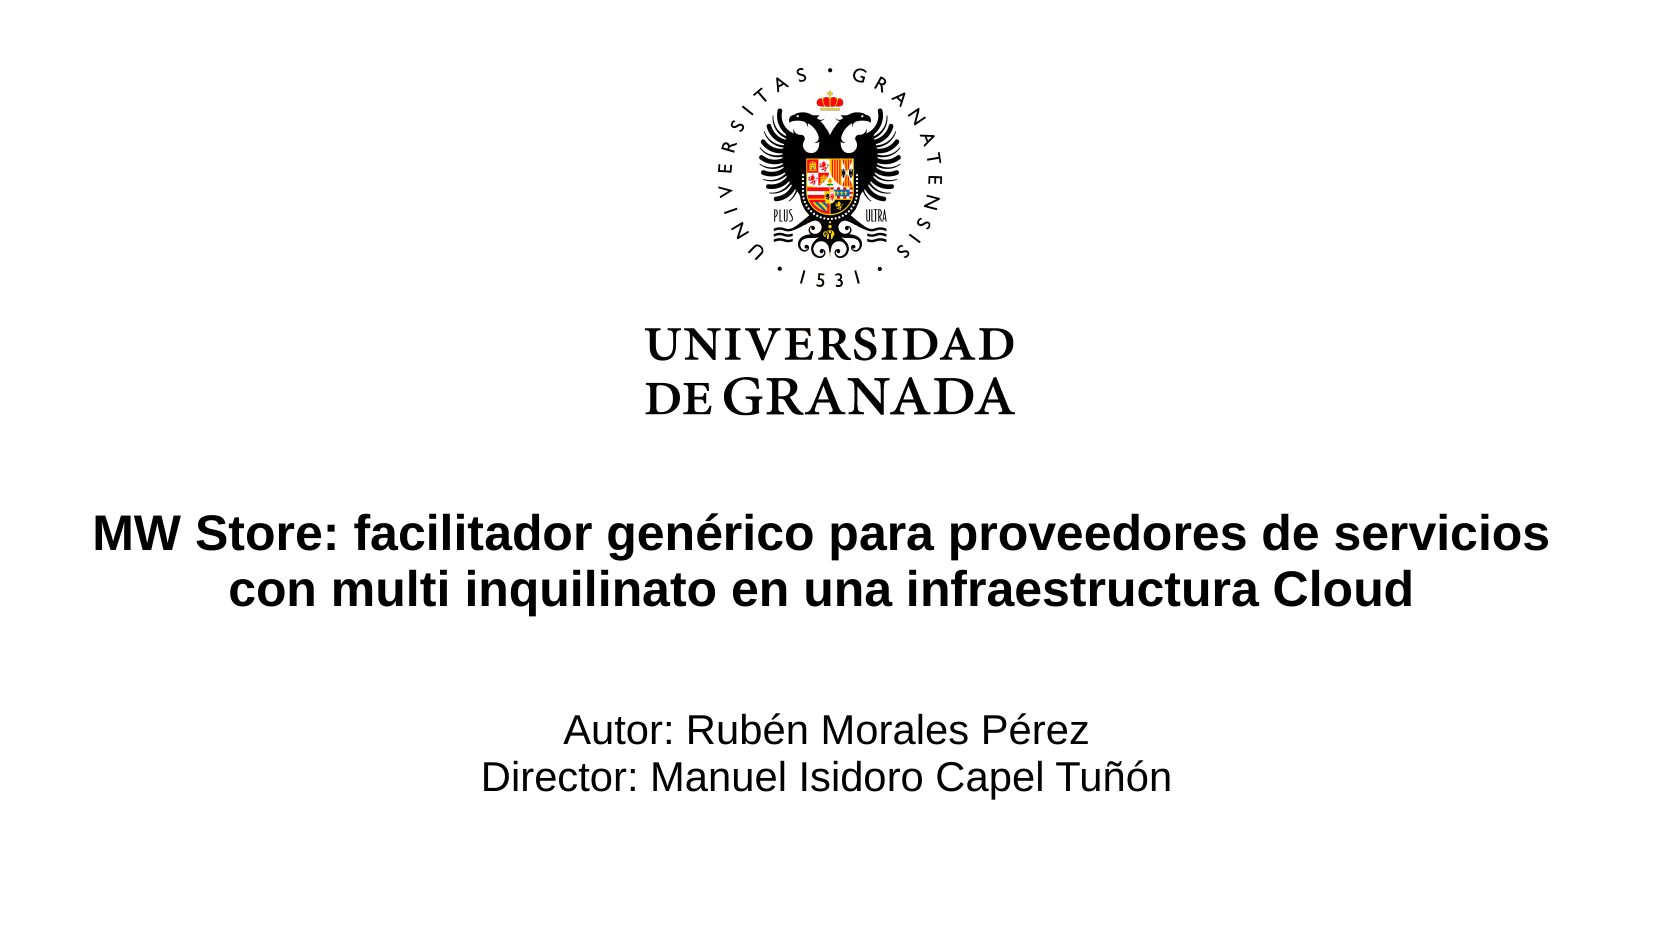

# MW Store: facilitador genérico para proveedores de servicios con multi inquilinato en una infraestructura Cloud
Autor: Rubén Morales Pérez
Director: Manuel Isidoro Capel Tuñón